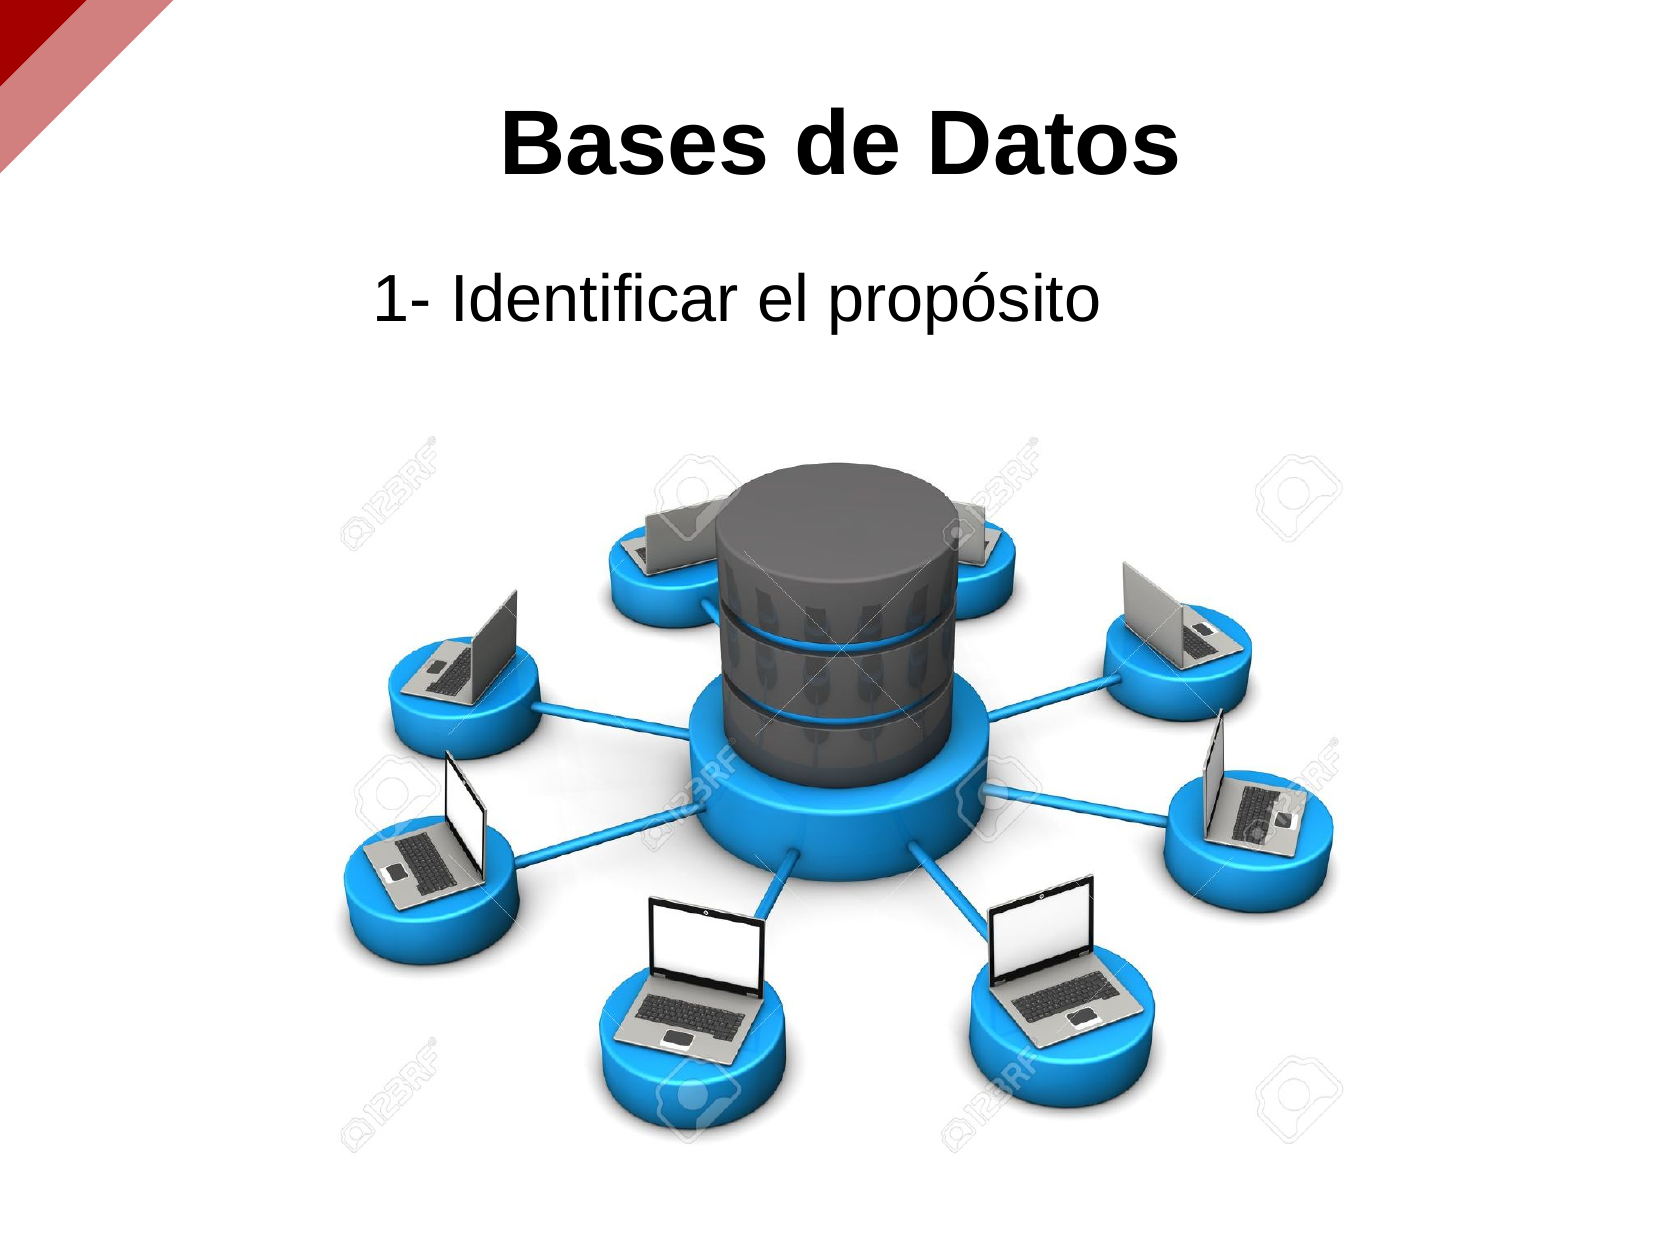

Bases de Datos
1- Identificar el propósito